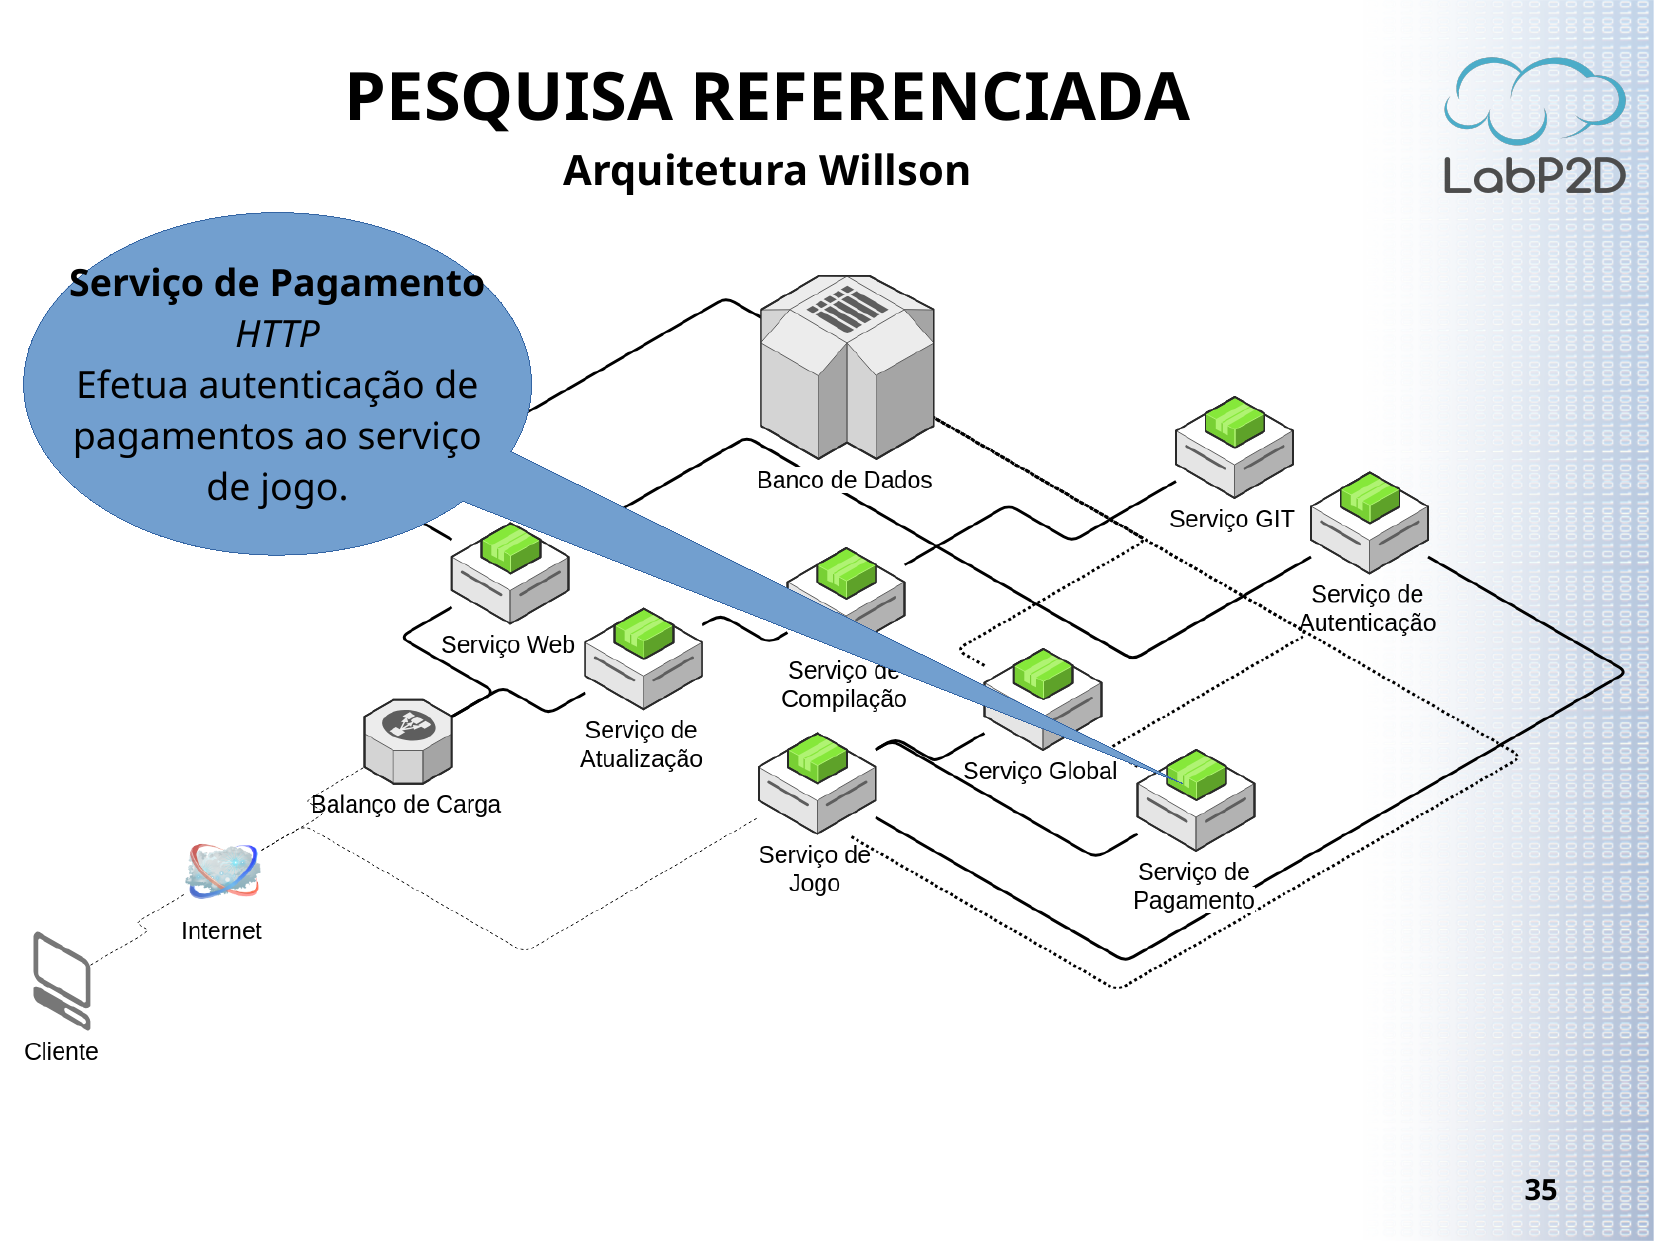

# PESQUISA REFERENCIADA Arquitetura Willson
Serviço de Pagamento
HTTP
Efetua autenticação de
pagamentos ao serviço
de jogo.
35